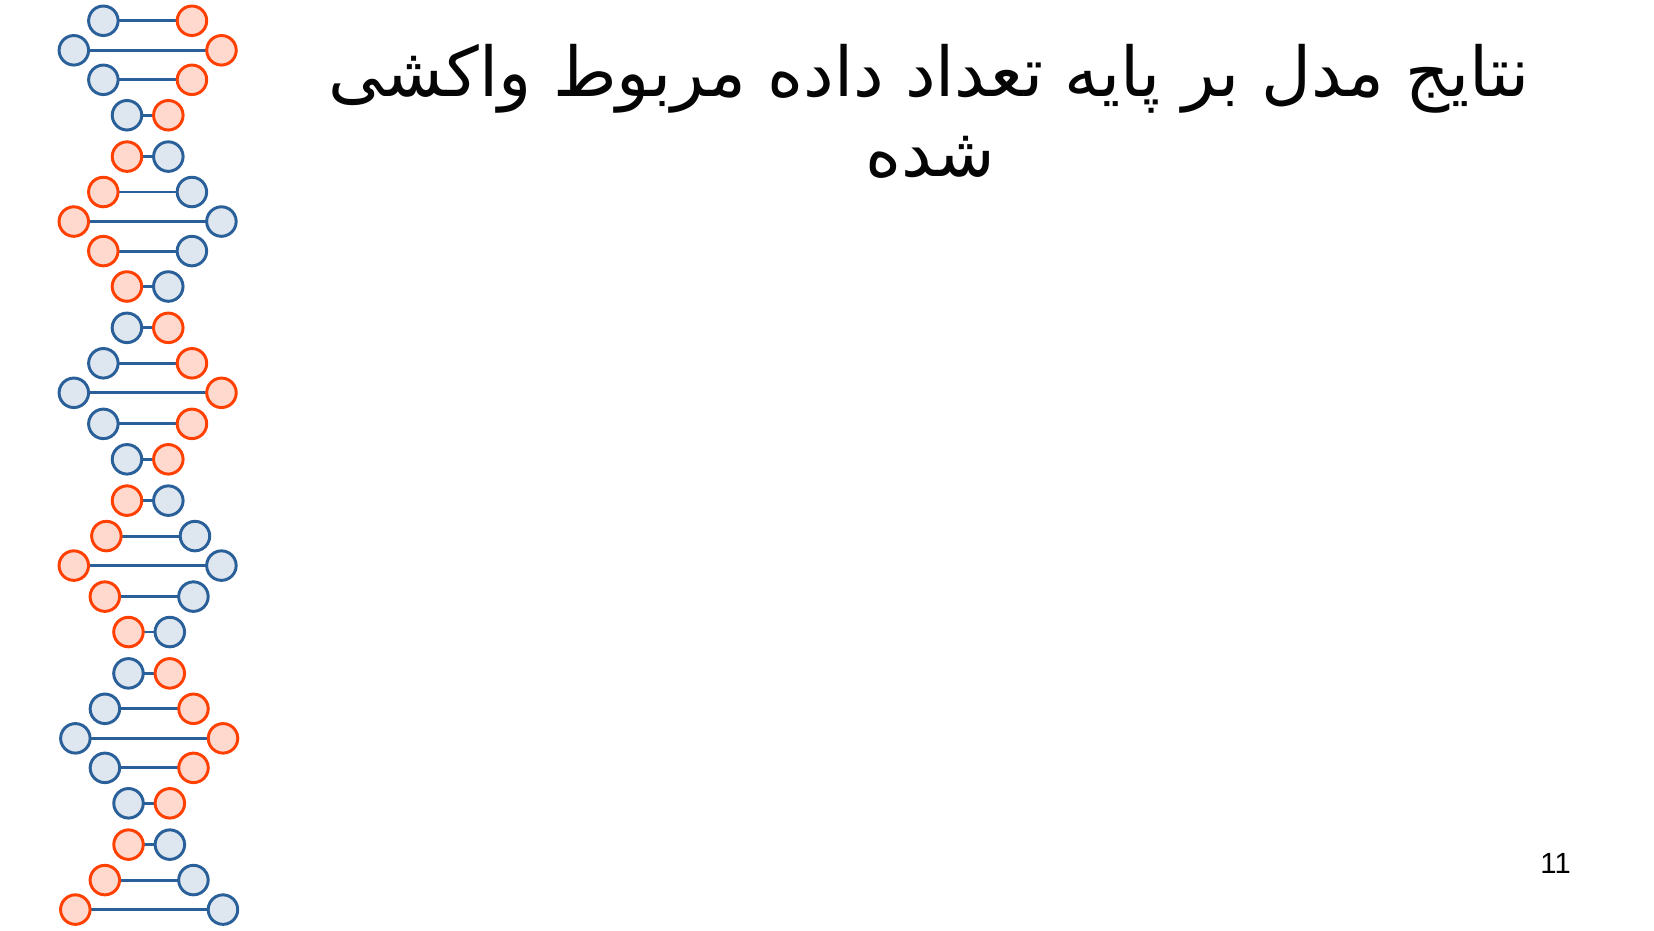

# نتایج مدل بر پایه تعداد داده مربوط واکشی شده
11